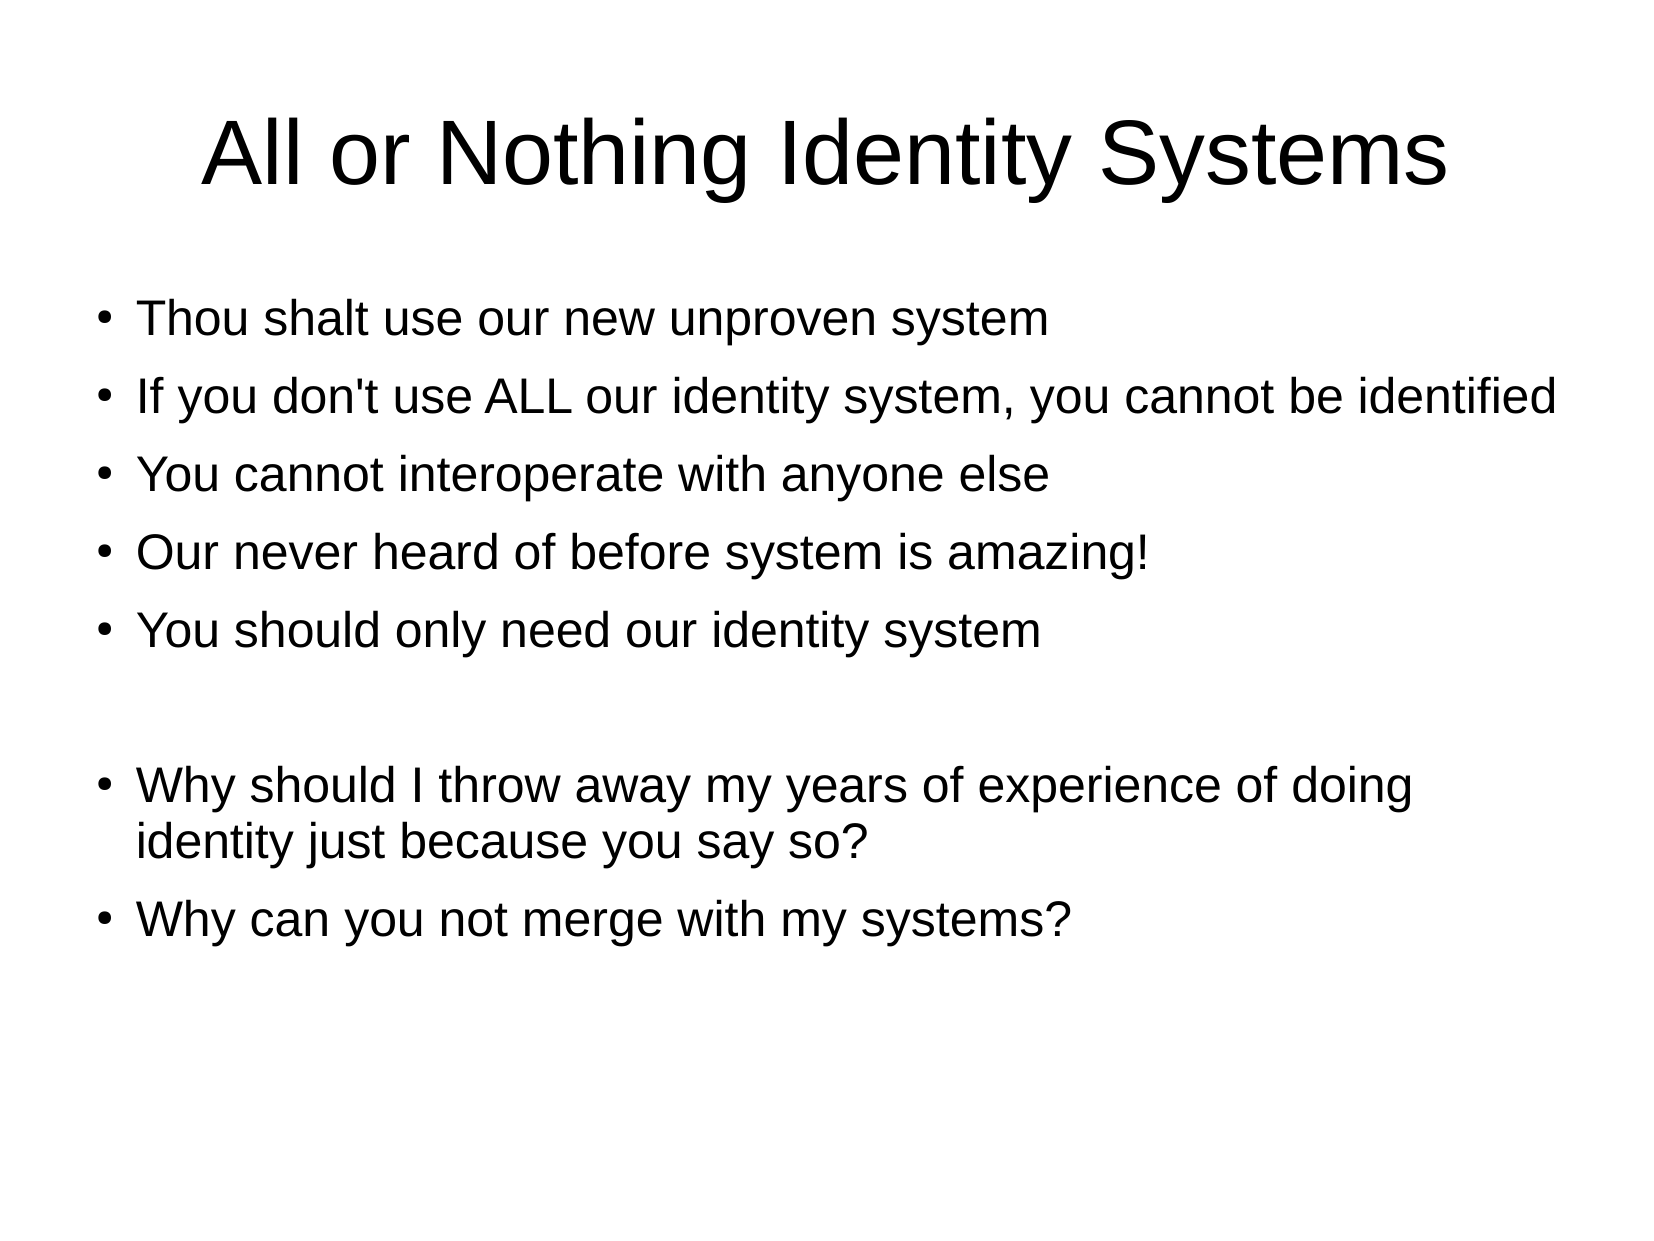

# All or Nothing Identity Systems
Thou shalt use our new unproven system
If you don't use ALL our identity system, you cannot be identified
You cannot interoperate with anyone else
Our never heard of before system is amazing!
You should only need our identity system
Why should I throw away my years of experience of doing identity just because you say so?
Why can you not merge with my systems?